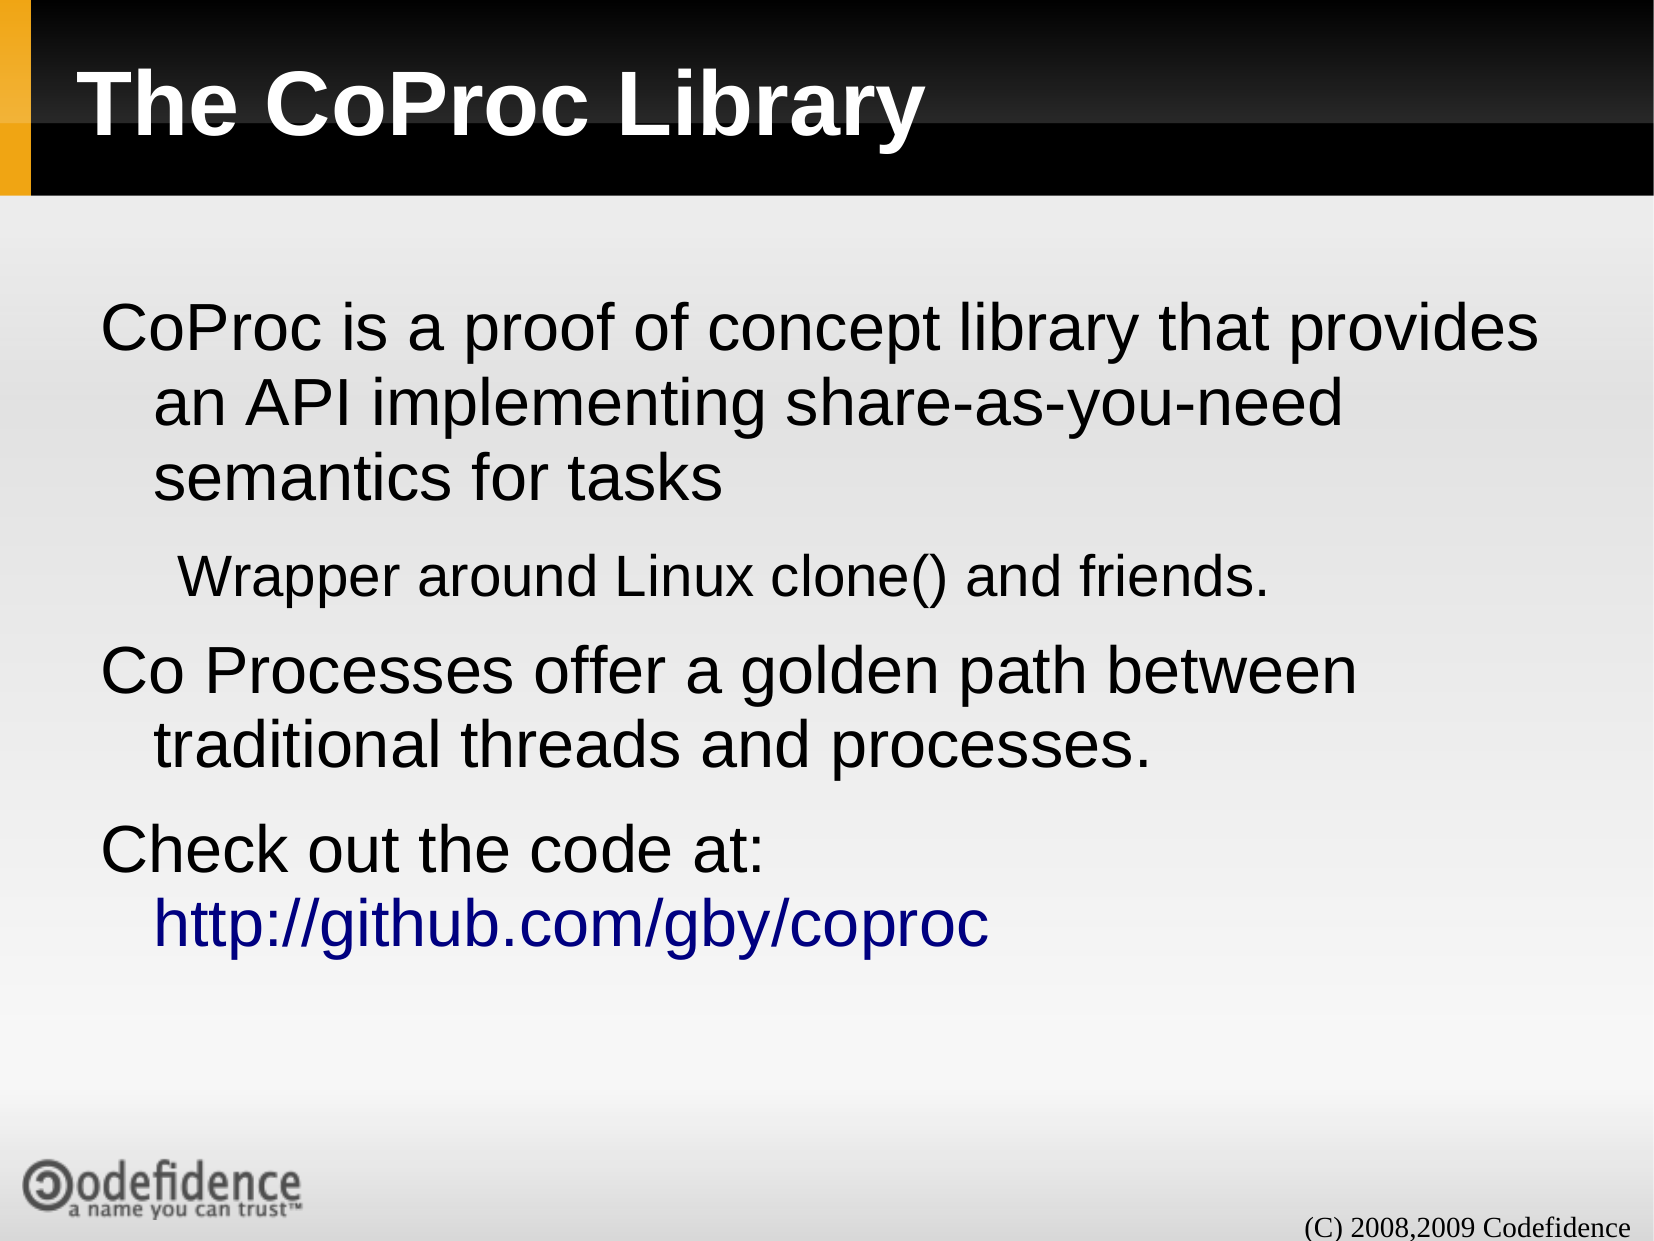

# The CoProc Library
CoProc is a proof of concept library that provides an API implementing share-as-you-need semantics for tasks
Wrapper around Linux clone() and friends.
Co Processes offer a golden path between traditional threads and processes.
Check out the code at: http://github.com/gby/coproc